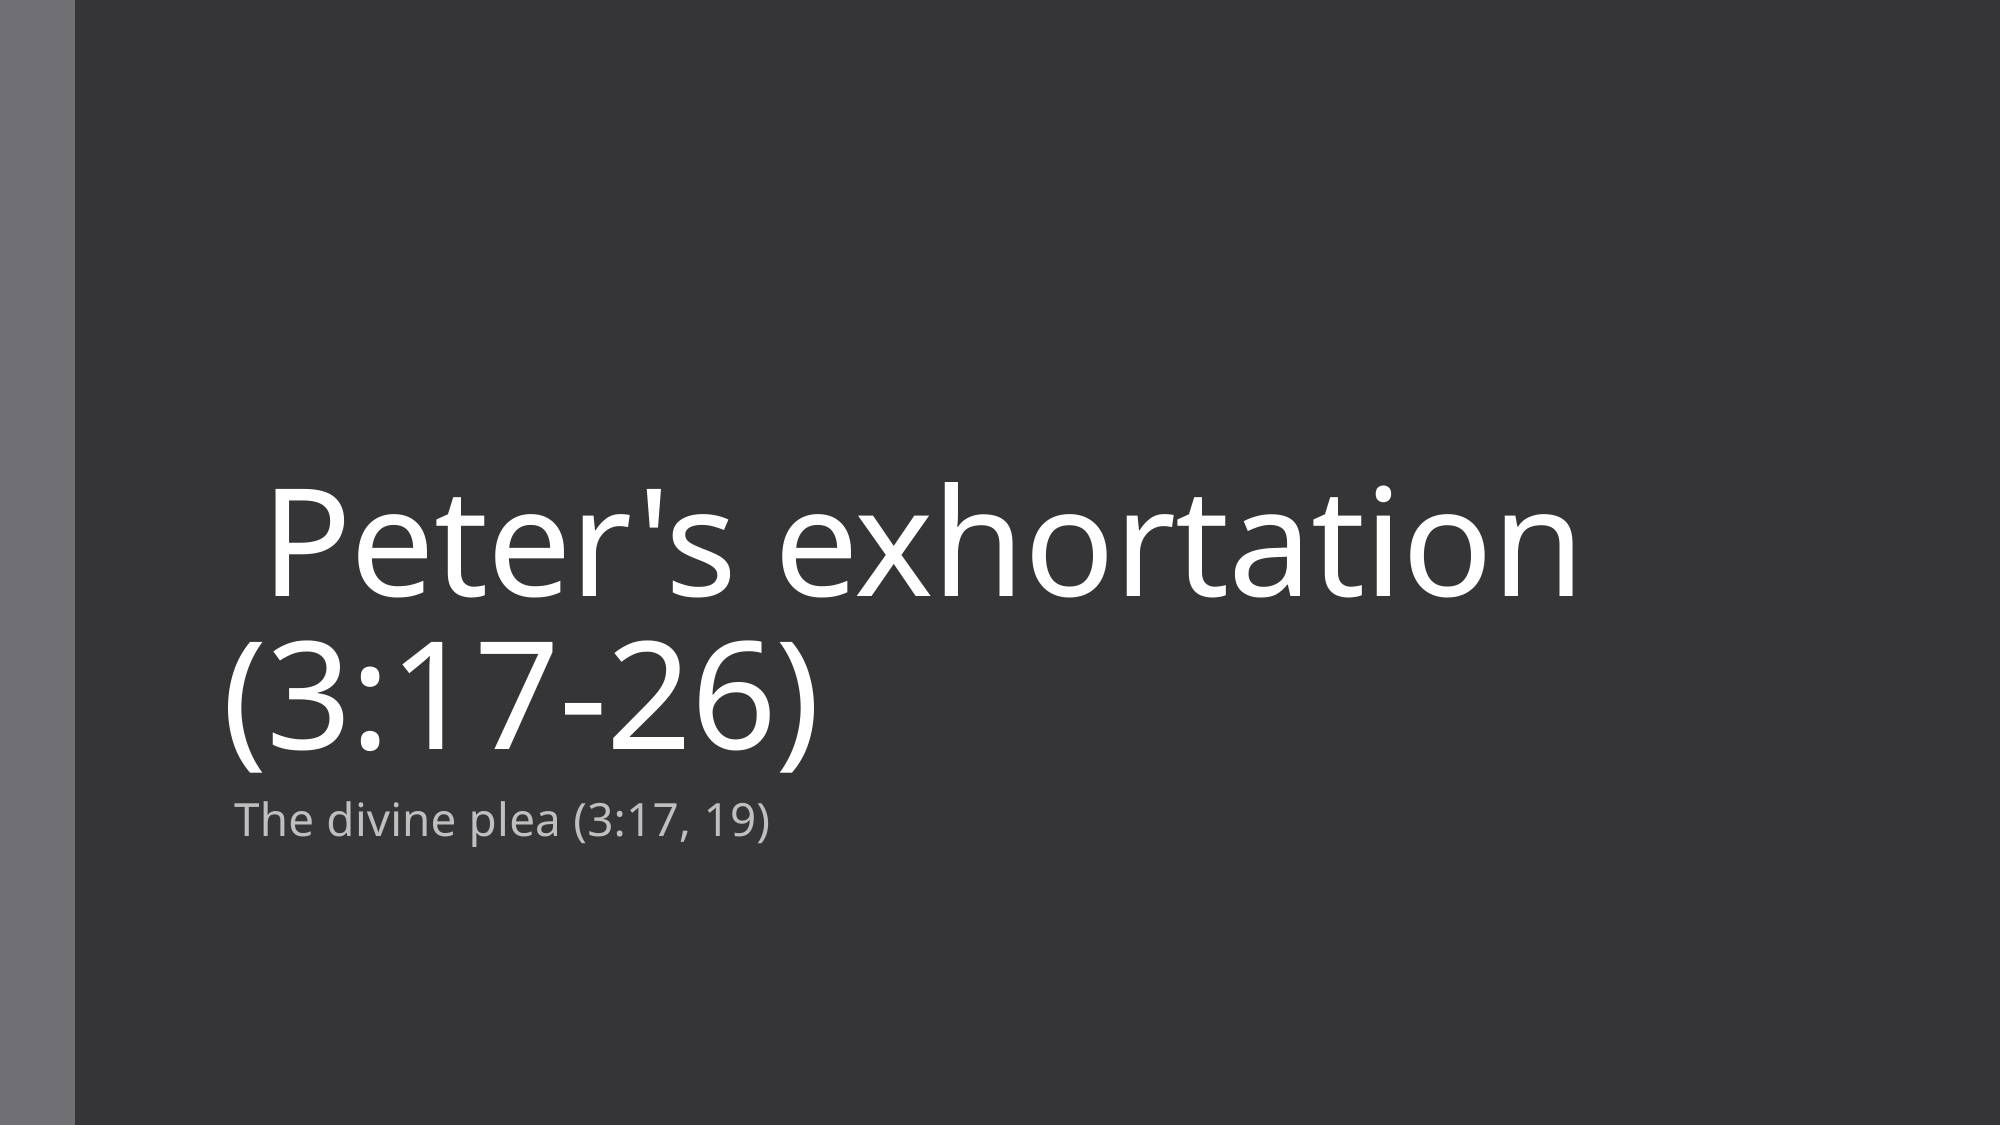

# Peter's exhortation (3:17-26)
 The divine plea (3:17, 19)